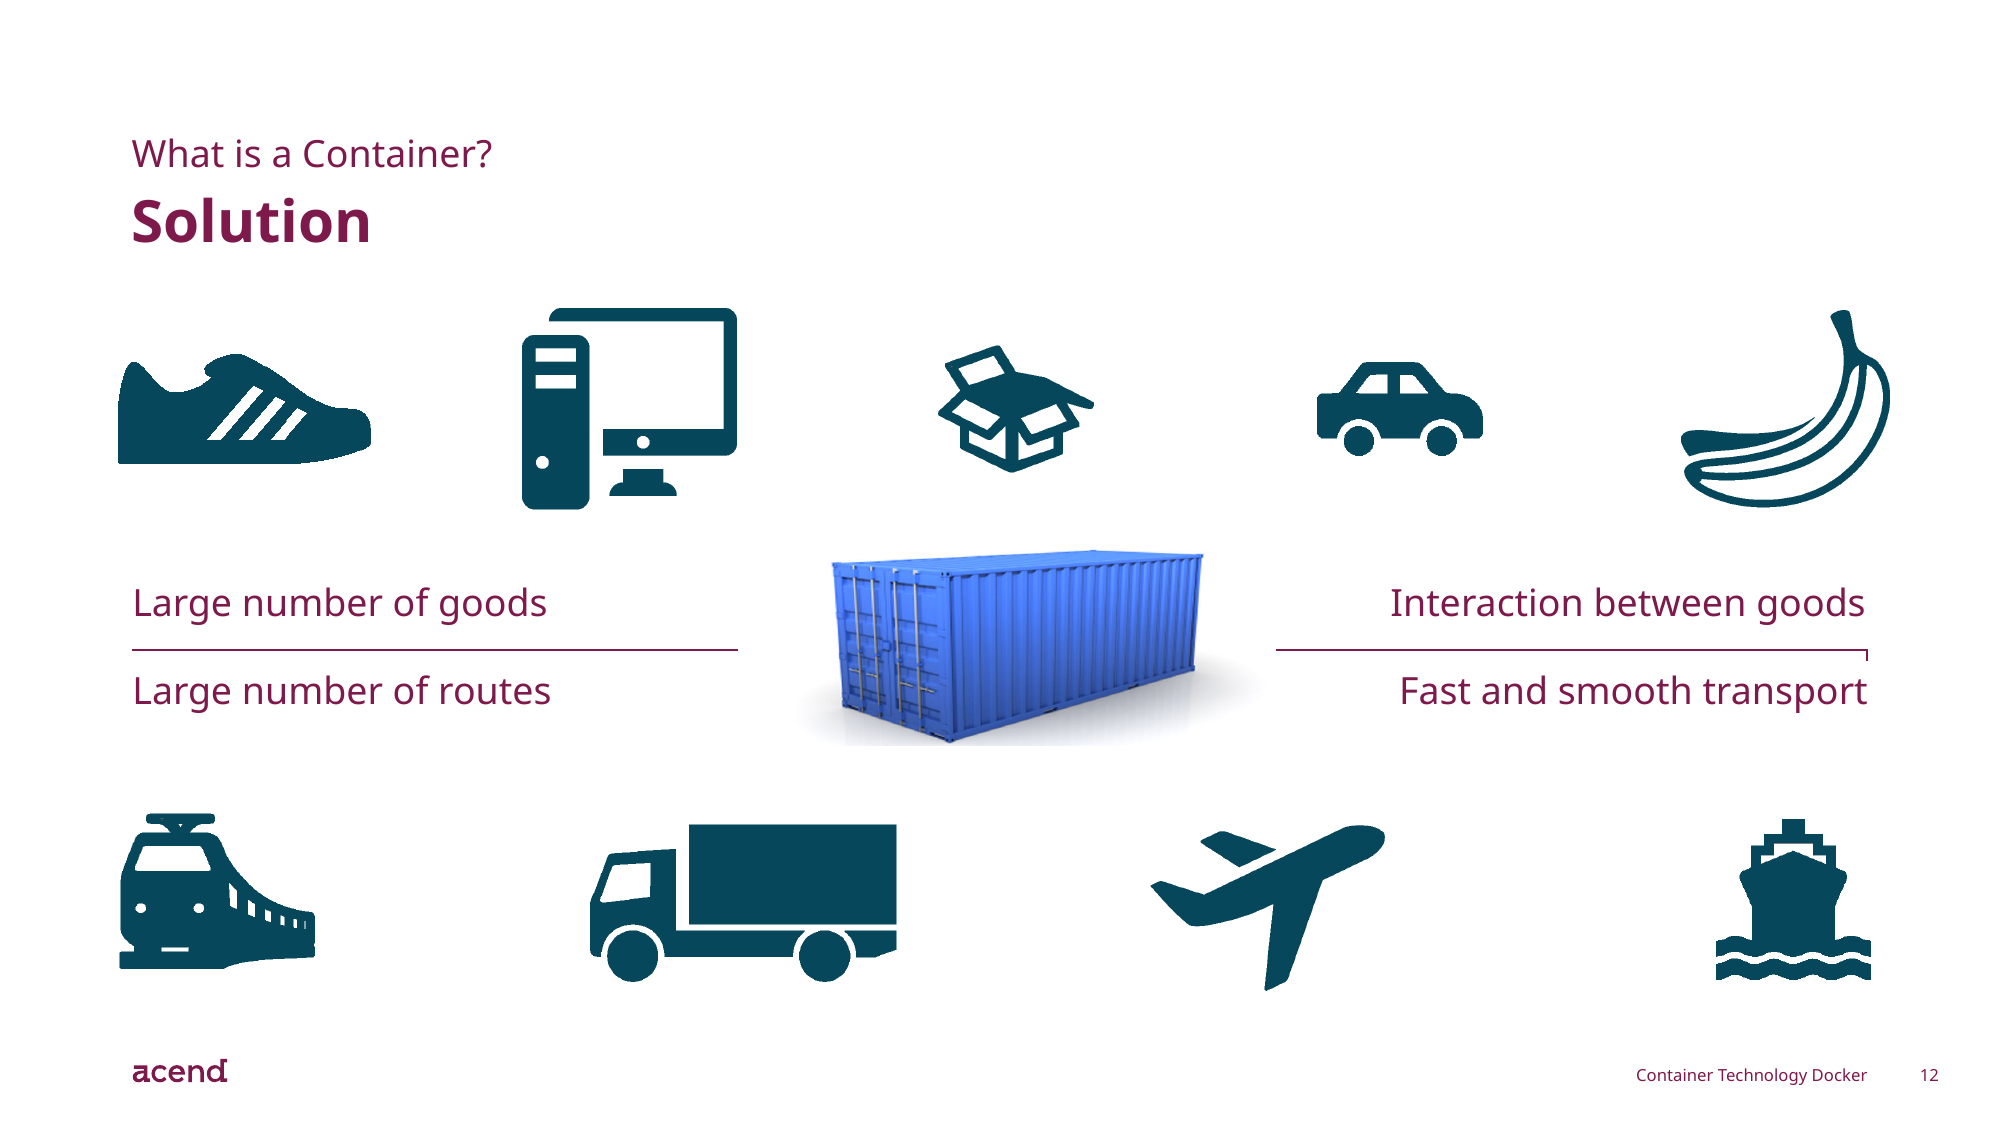

# What is a Container?
Solution
Large number of goods
Interaction between goods
Large number of routes
Fast and smooth transport
Pre Prod
Container Technology Docker
12